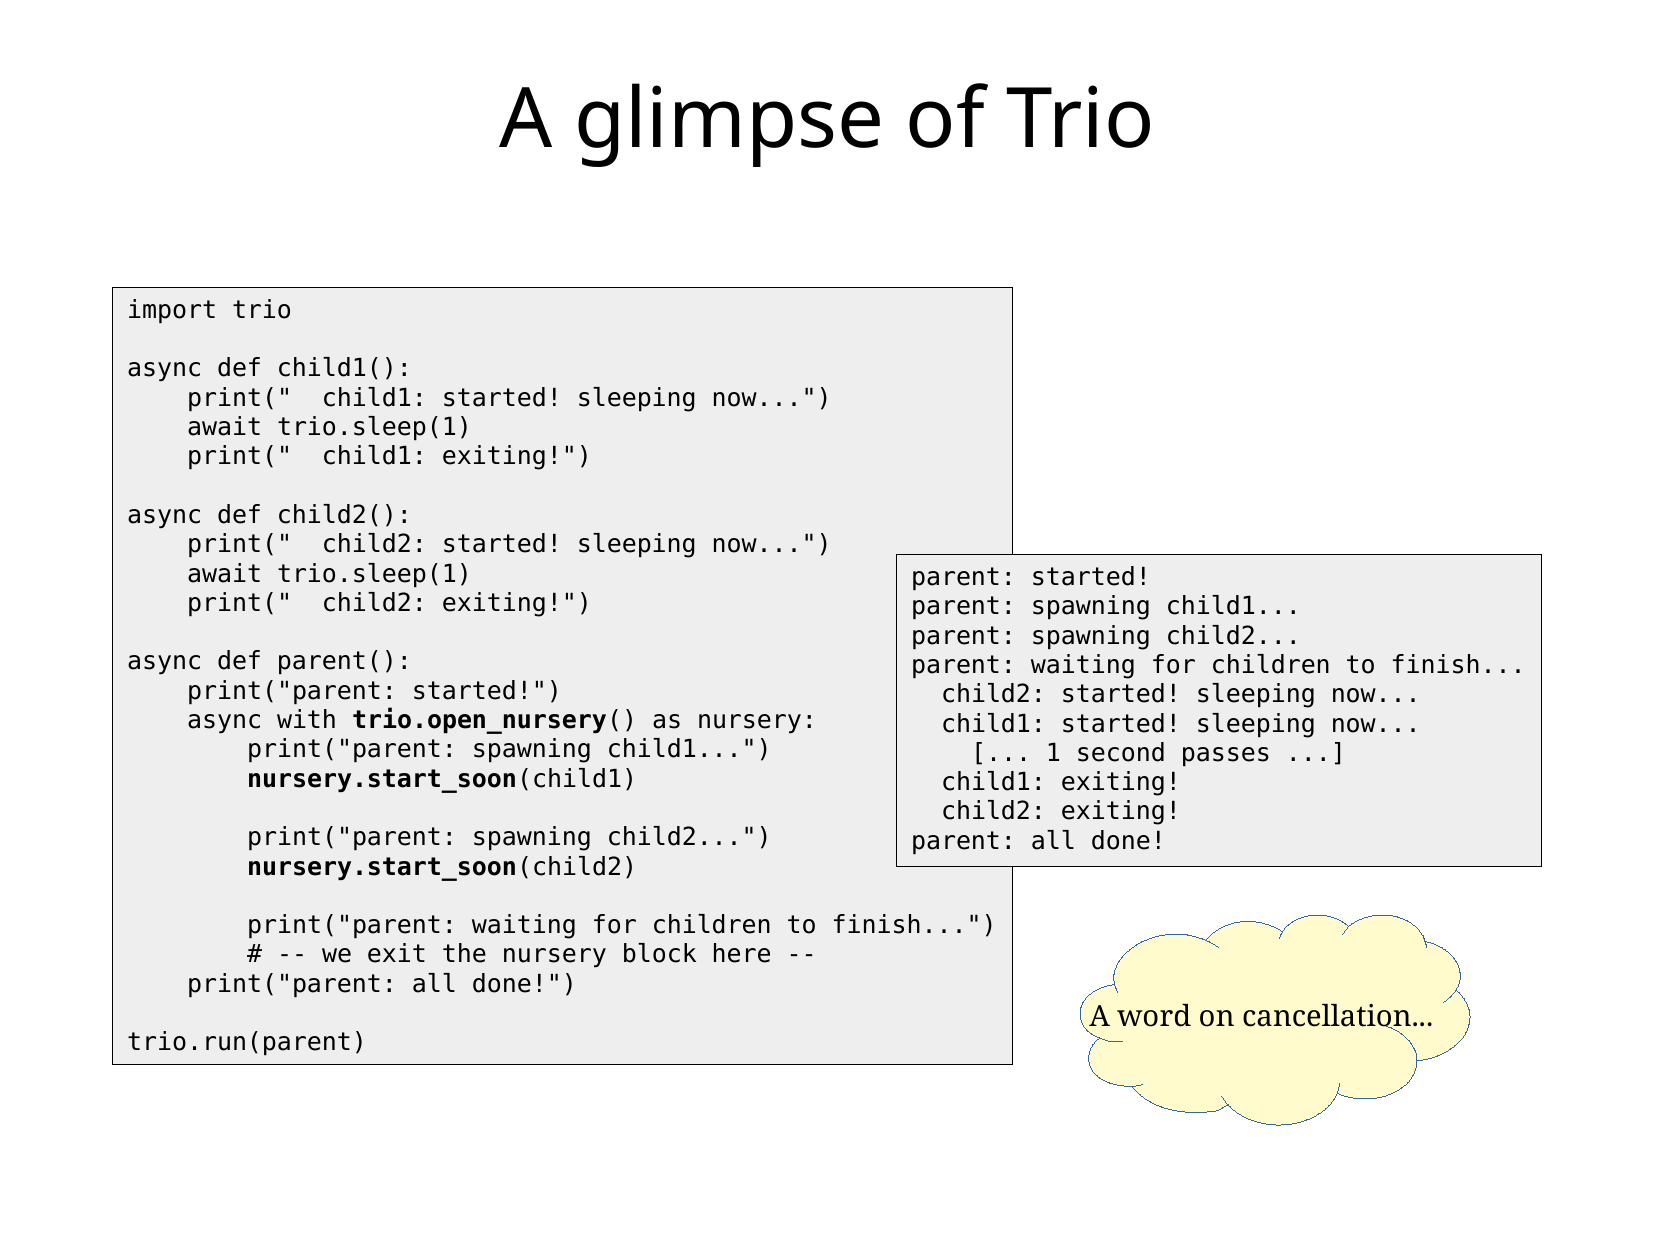

# A glimpse of Trio
import trio
async def child1():
 print(" child1: started! sleeping now...")
 await trio.sleep(1)
 print(" child1: exiting!")
async def child2():
 print(" child2: started! sleeping now...")
 await trio.sleep(1)
 print(" child2: exiting!")
async def parent():
 print("parent: started!")
 async with trio.open_nursery() as nursery:
 print("parent: spawning child1...")
 nursery.start_soon(child1)
 print("parent: spawning child2...")
 nursery.start_soon(child2)
 print("parent: waiting for children to finish...")
 # -- we exit the nursery block here --
 print("parent: all done!")
trio.run(parent)
parent: started!
parent: spawning child1...
parent: spawning child2...
parent: waiting for children to finish...
 child2: started! sleeping now...
 child1: started! sleeping now...
 [... 1 second passes ...]
 child1: exiting!
 child2: exiting!
parent: all done!
A word on cancellation...